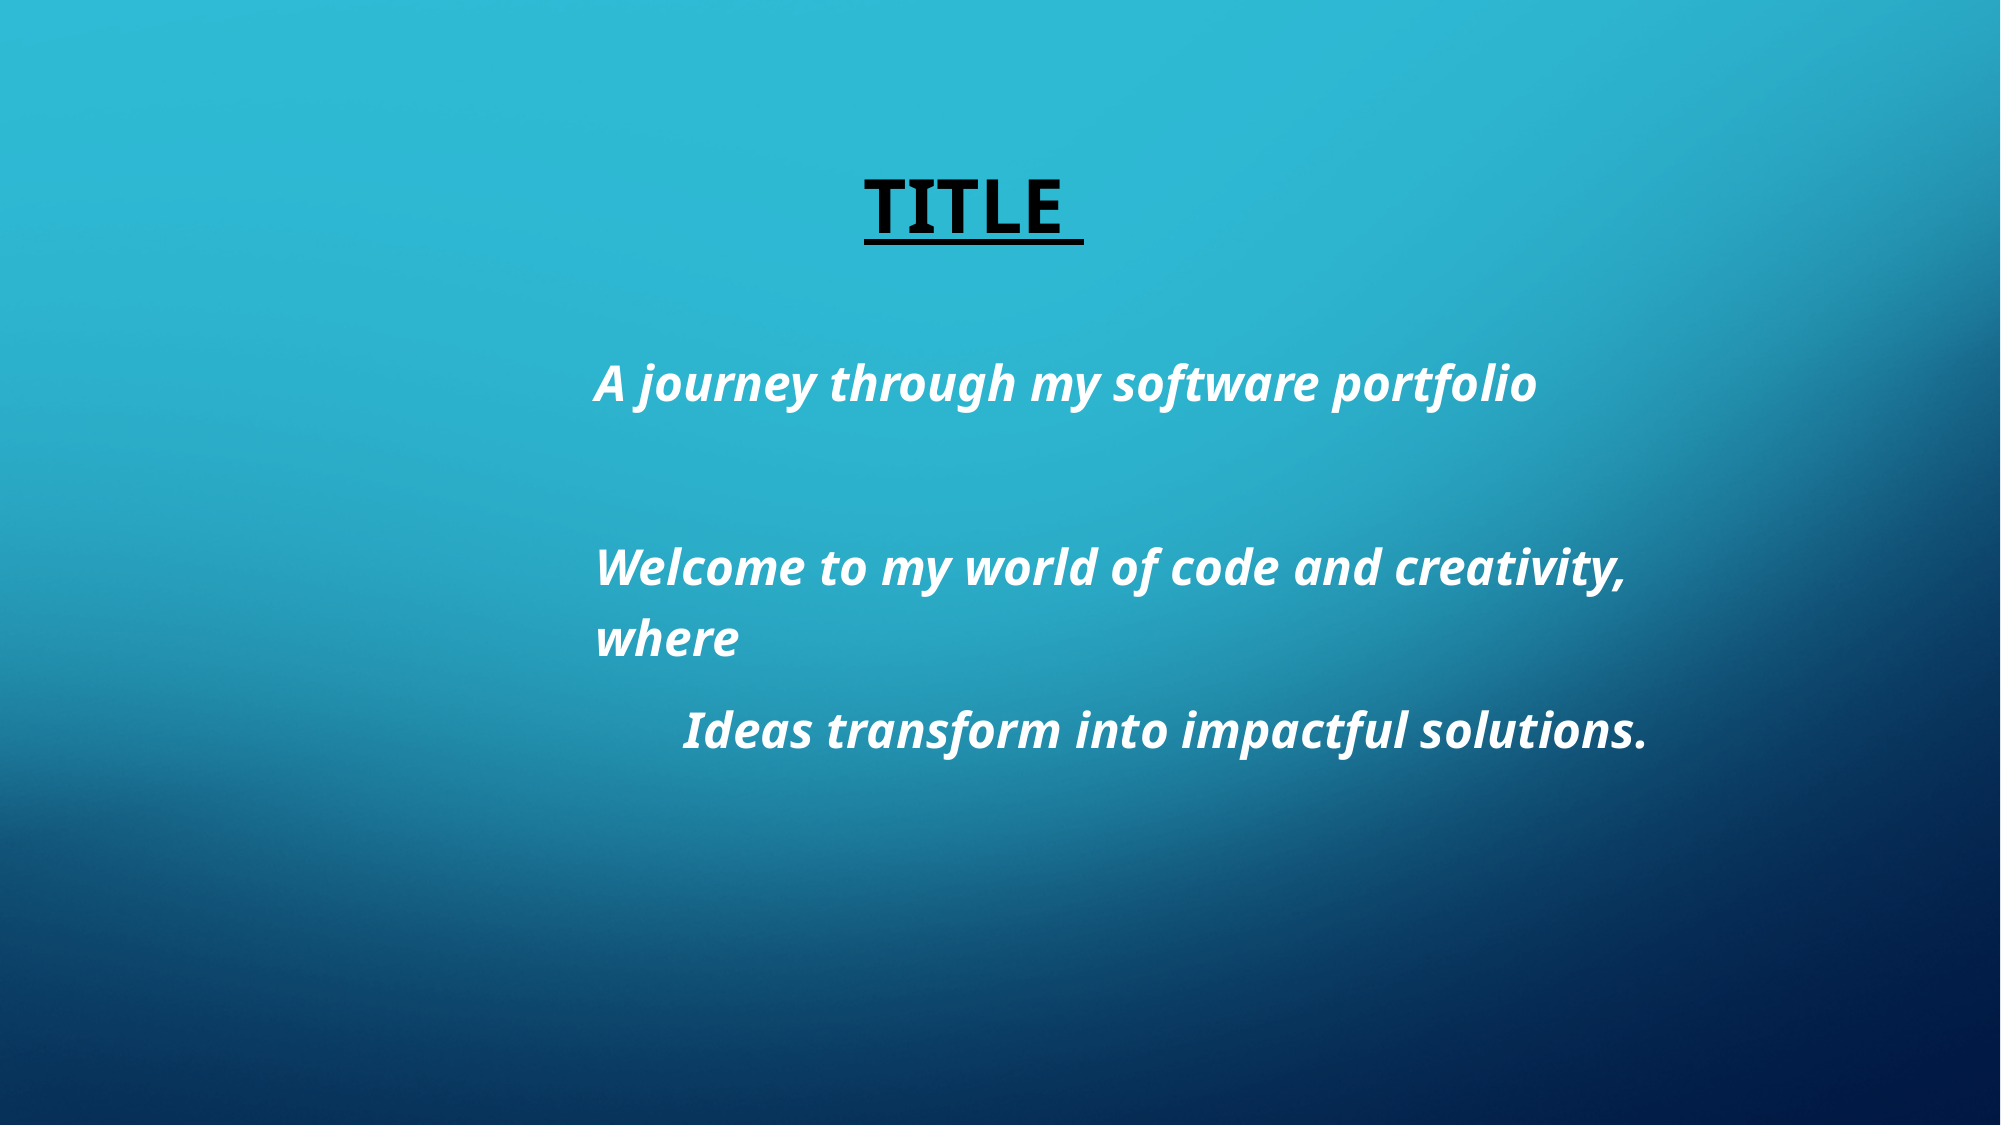

# Title
A journey through my software portfolio
Welcome to my world of code and creativity, where
 Ideas transform into impactful solutions.